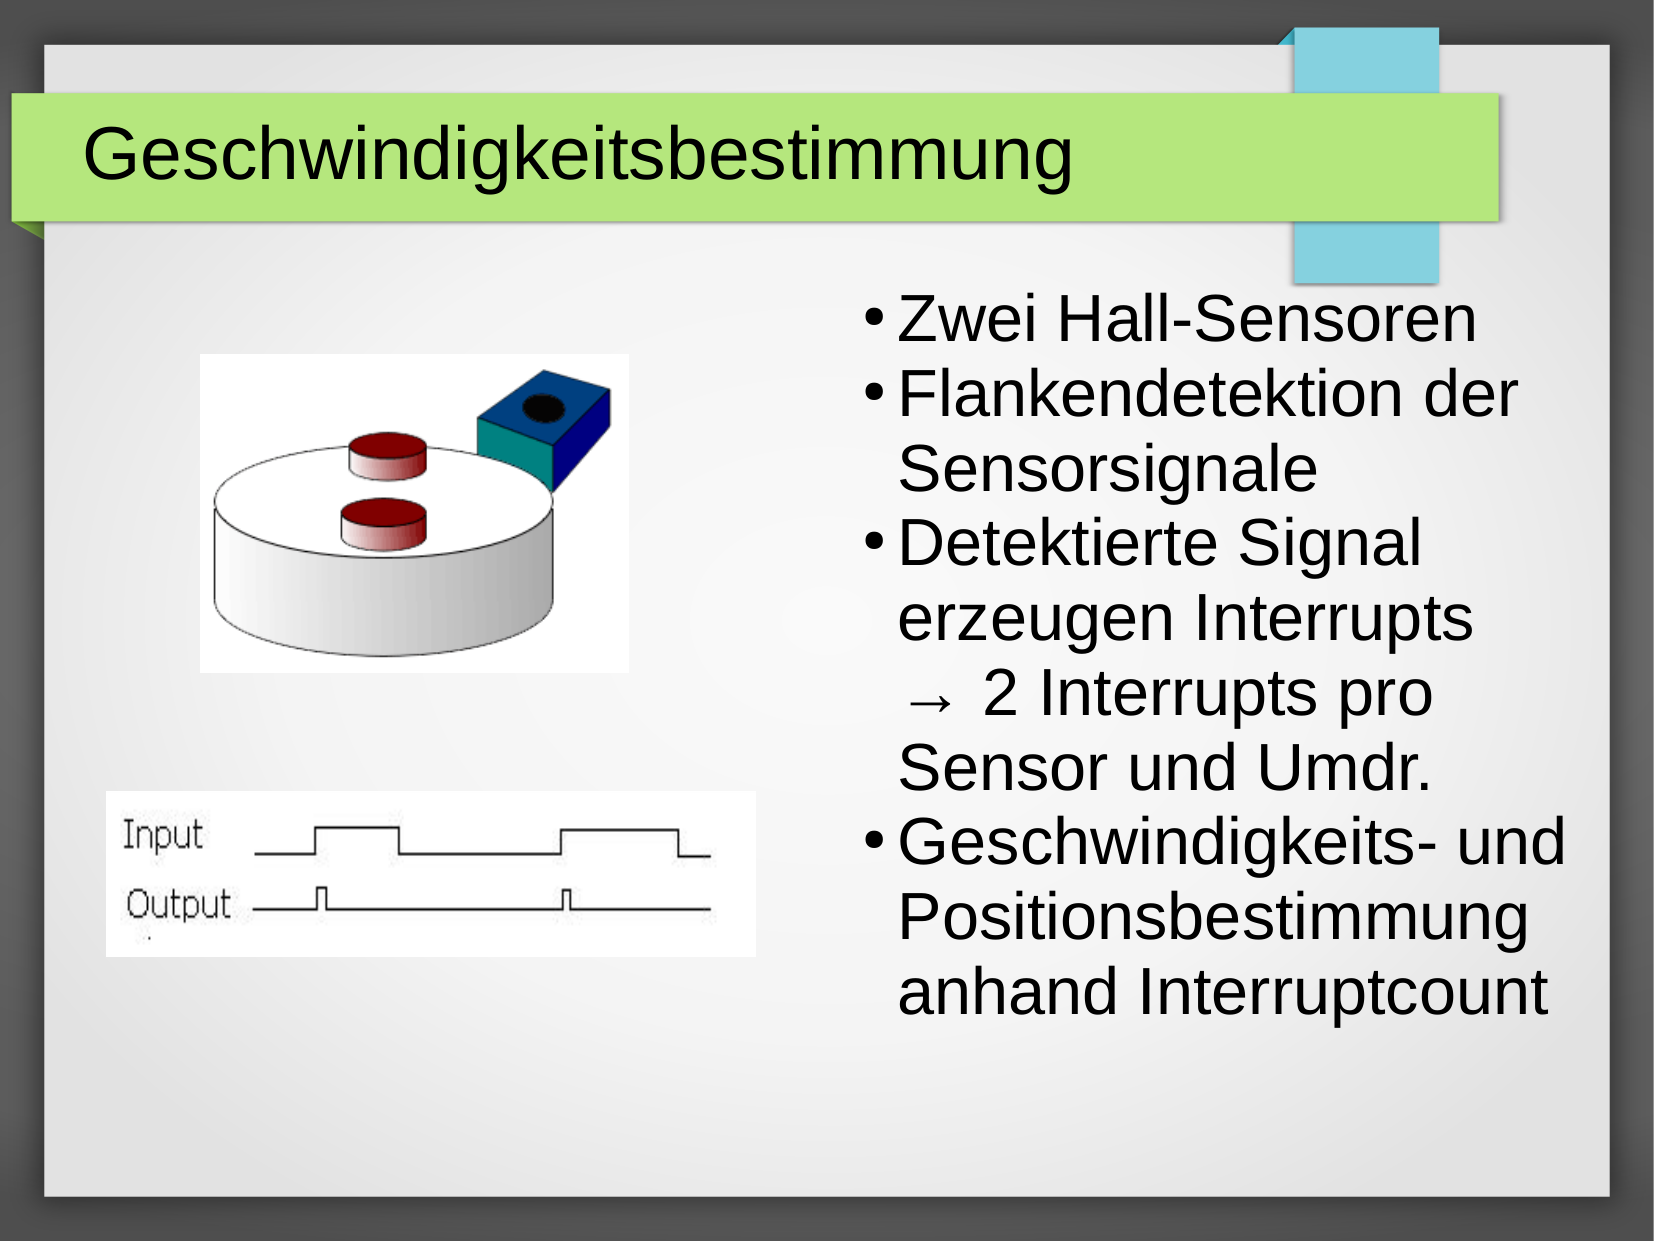

# Geschwindigkeitsbestimmung
Zwei Hall-Sensoren
Flankendetektion der Sensorsignale
Detektierte Signal erzeugen Interrupts
→ 2 Interrupts pro Sensor und Umdr.
Geschwindigkeits- und Positionsbestimmung anhand Interruptcount